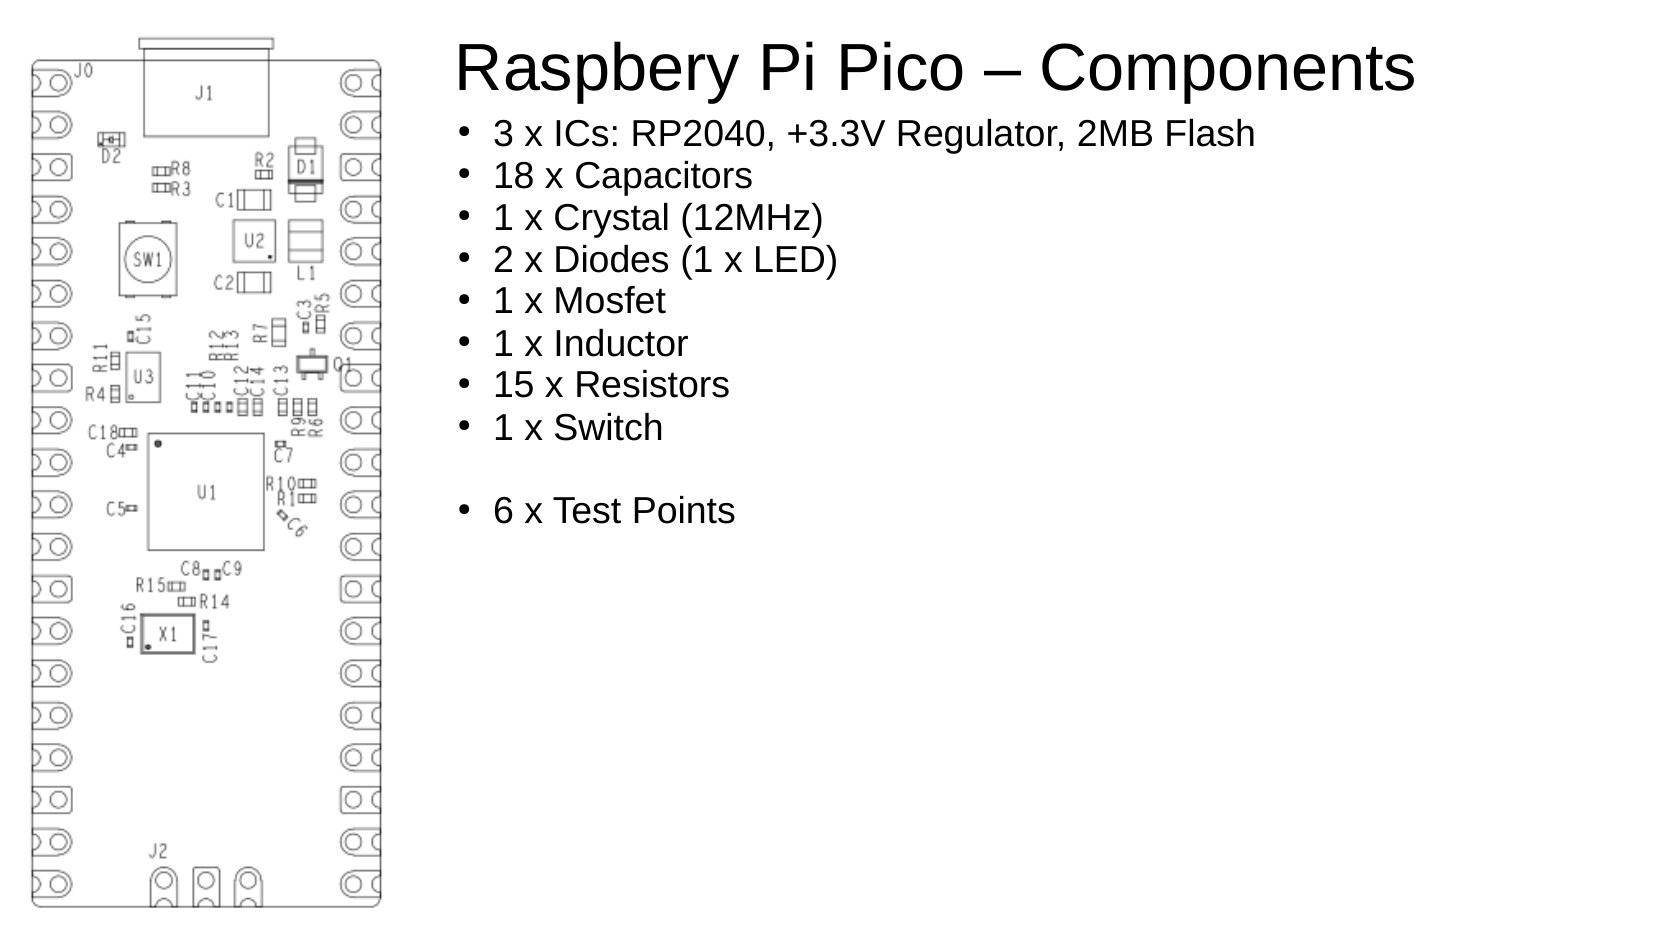

# Raspbery Pi Pico – Components
3 x ICs: RP2040, +3.3V Regulator, 2MB Flash
18 x Capacitors
1 x Crystal (12MHz)
2 x Diodes (1 x LED)
1 x Mosfet
1 x Inductor
15 x Resistors
1 x Switch
6 x Test Points